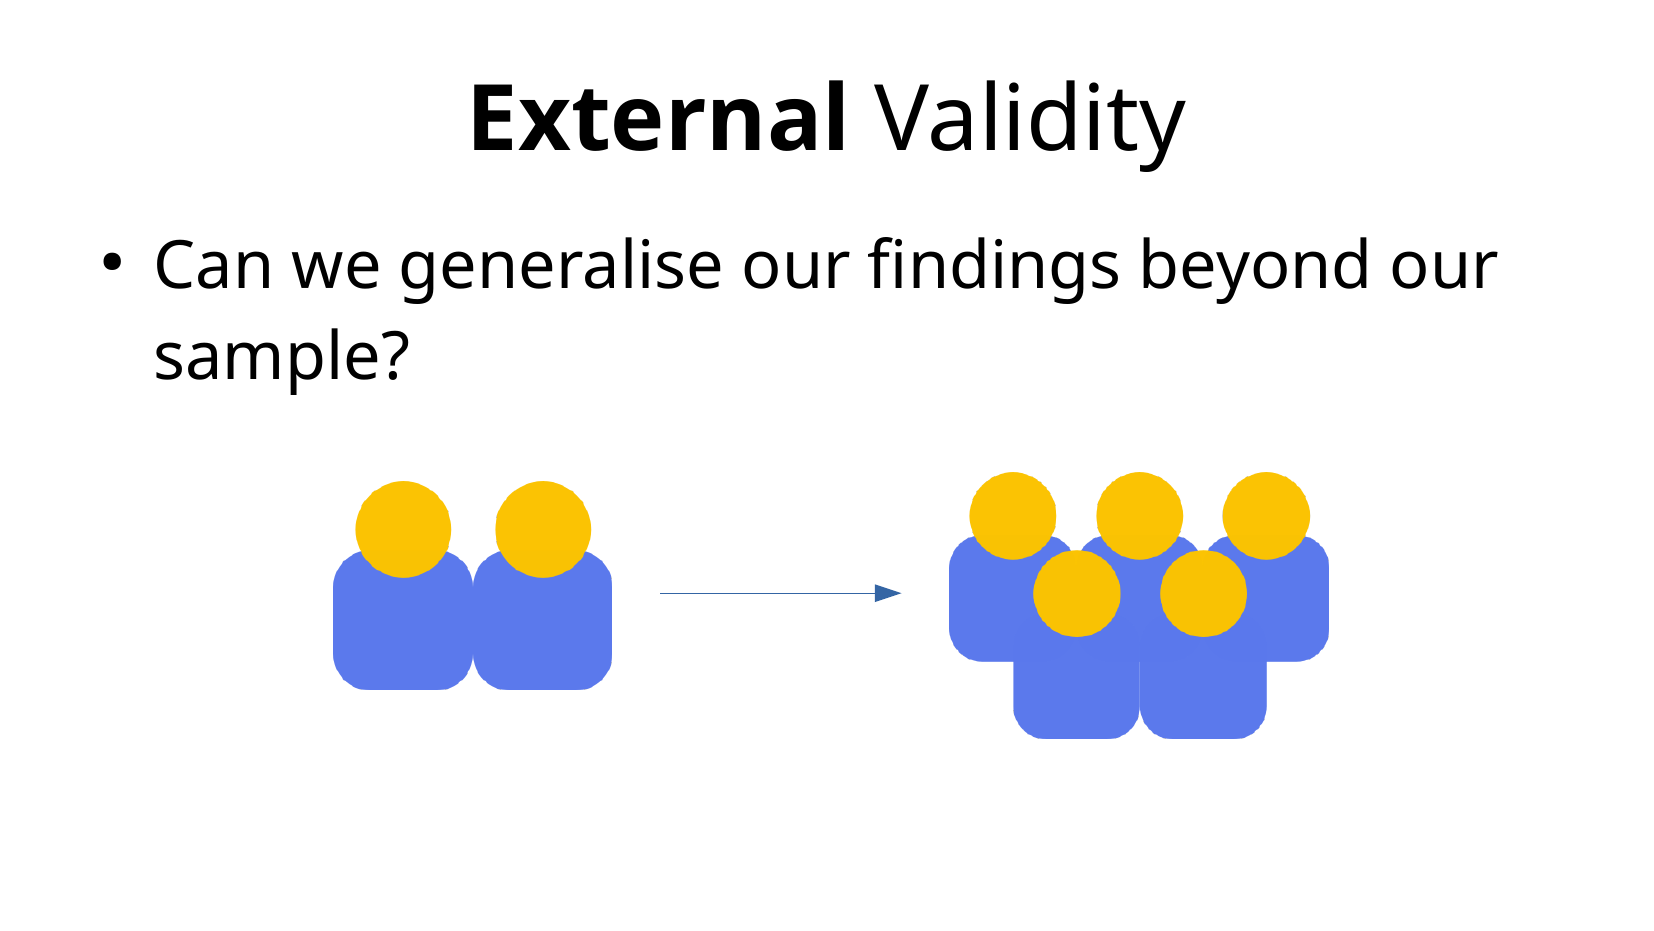

# External Validity
Can we generalise our findings beyond our sample?